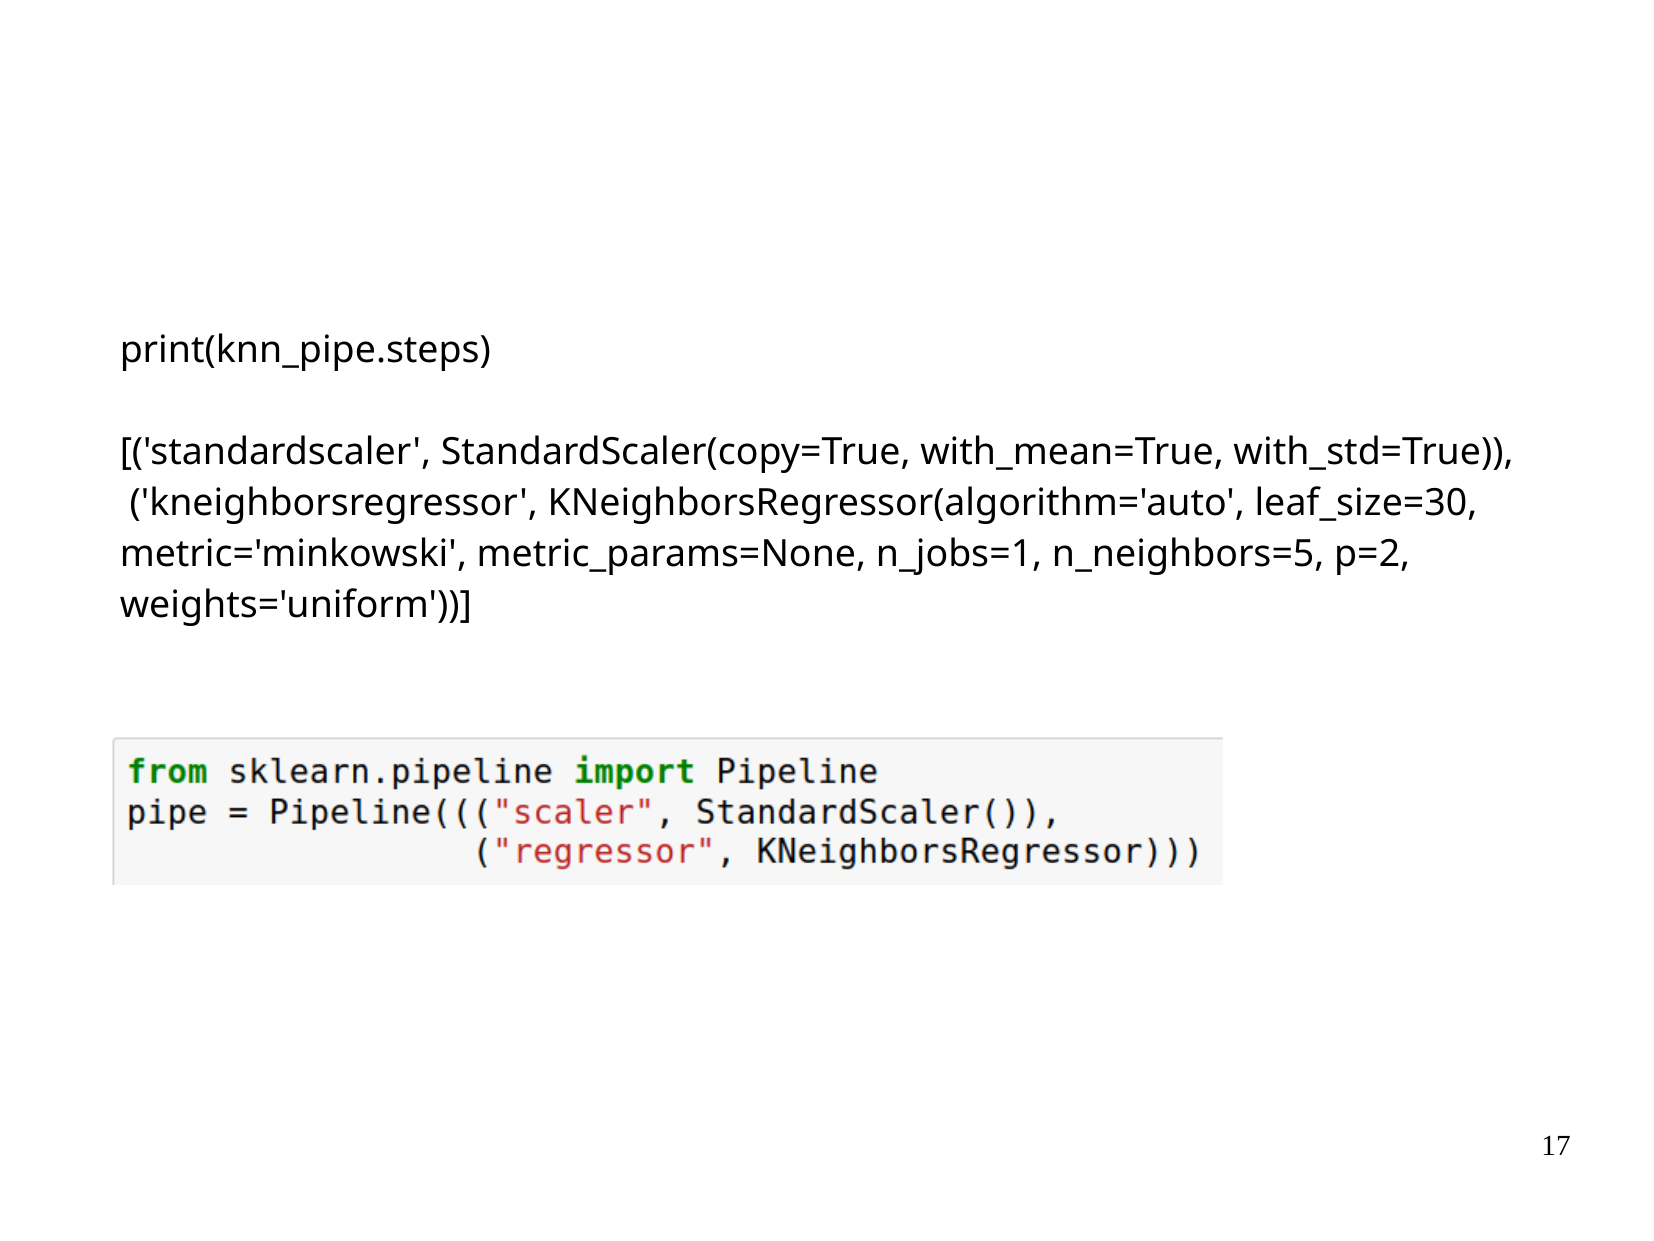

#
print(knn_pipe.steps)
[('standardscaler', StandardScaler(copy=True, with_mean=True, with_std=True)),
 ('kneighborsregressor', KNeighborsRegressor(algorithm='auto', leaf_size=30, metric='minkowski', metric_params=None, n_jobs=1, n_neighbors=5, p=2, weights='uniform'))]
17